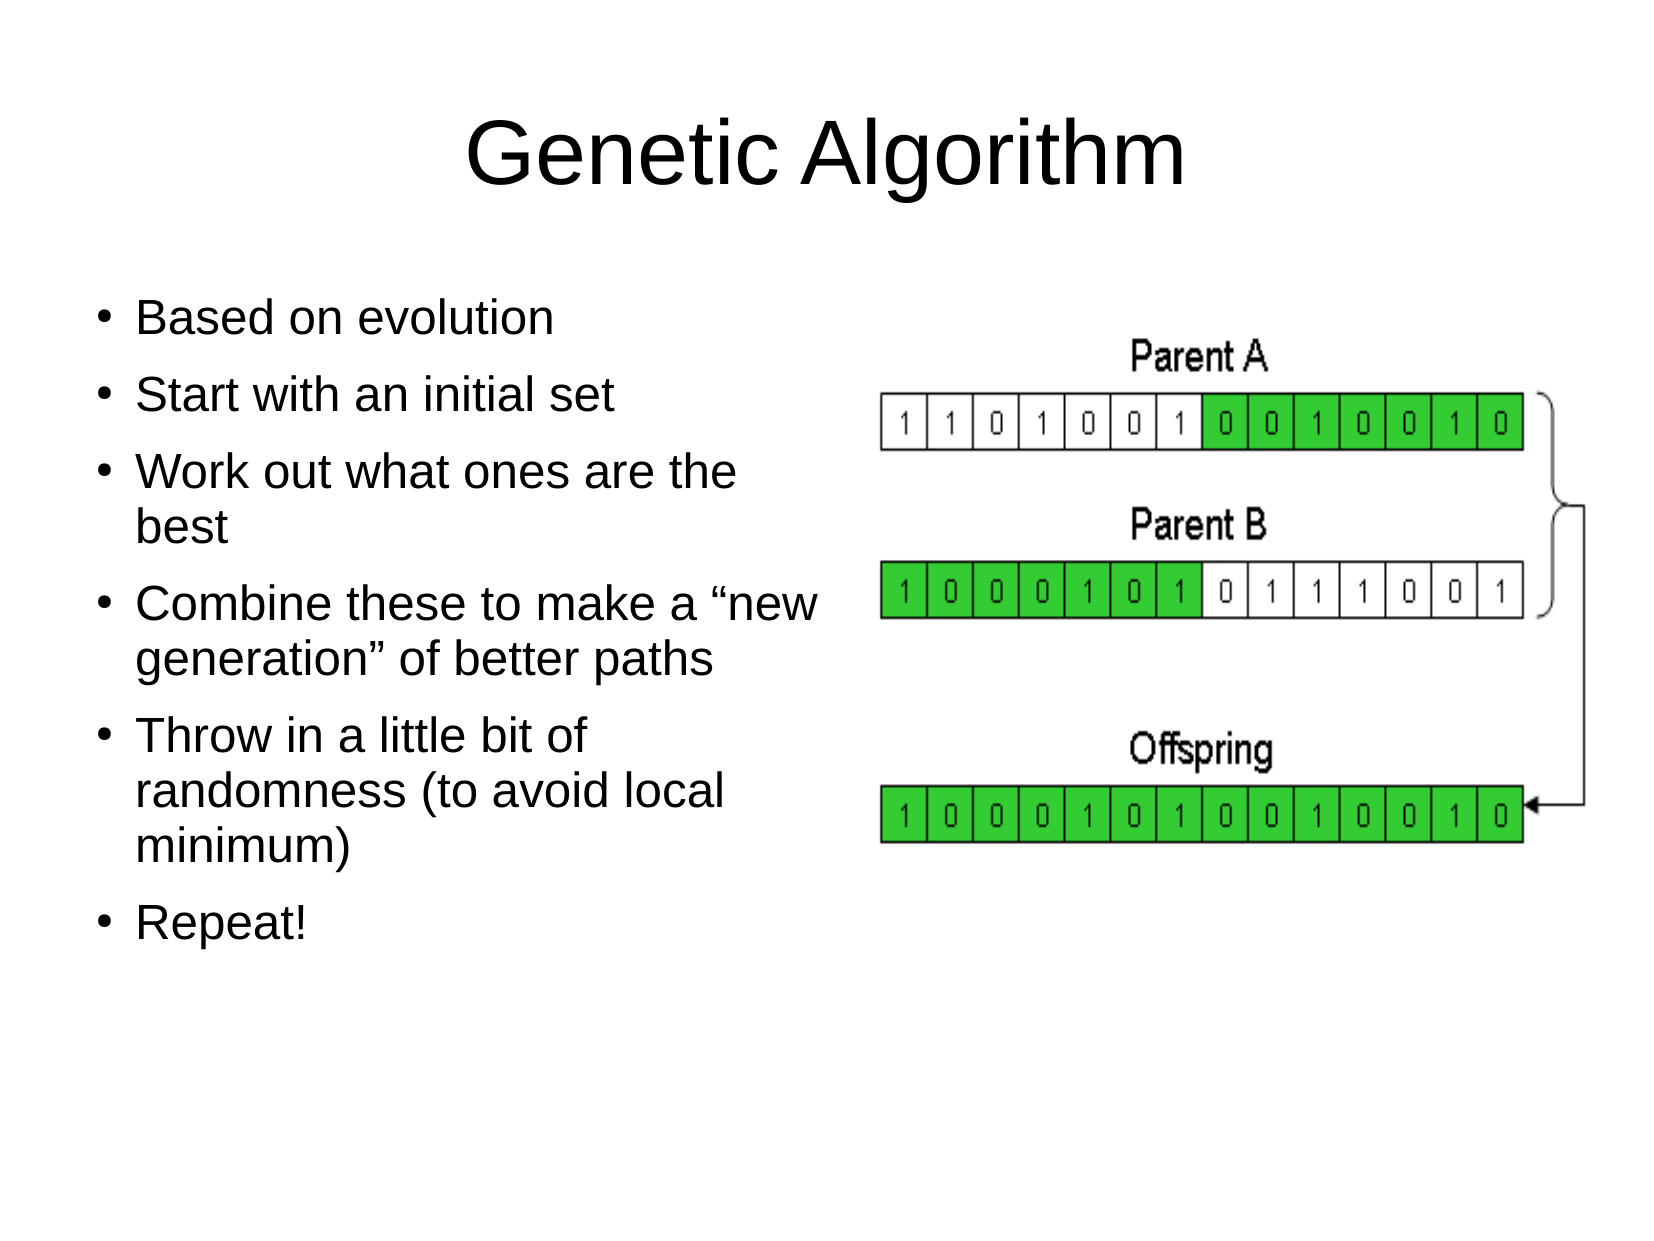

# Genetic Algorithm
Based on evolution
Start with an initial set
Work out what ones are the best
Combine these to make a “new generation” of better paths
Throw in a little bit of randomness (to avoid local minimum)
Repeat!